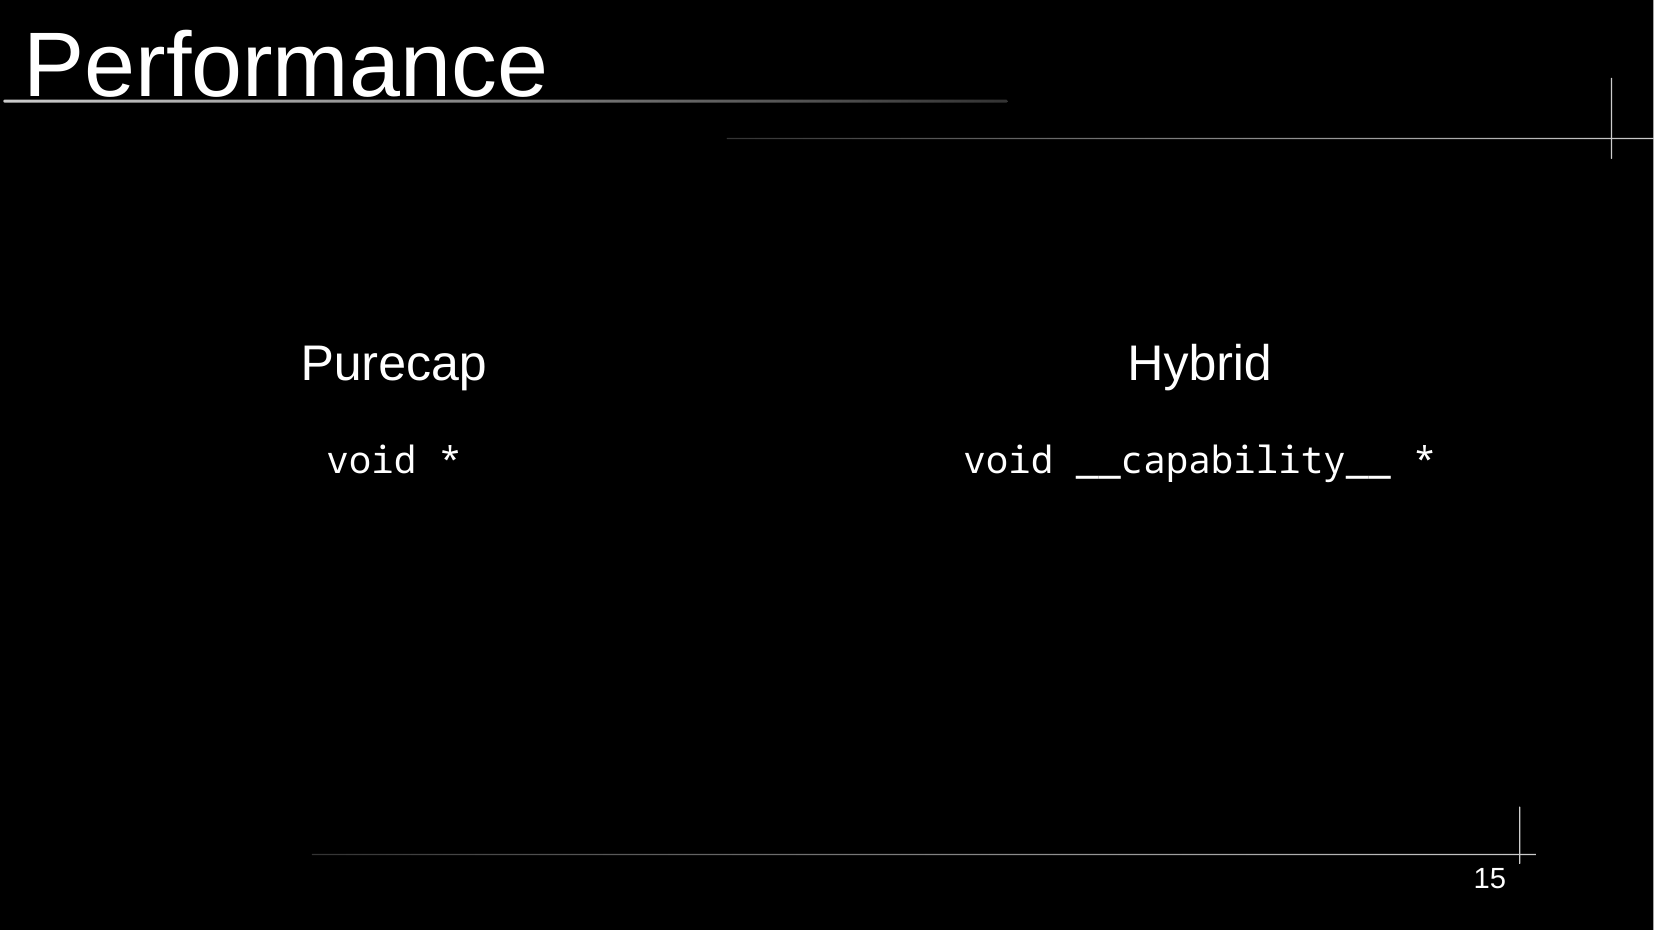

# Performance
Purecap
void *
Hybrid
void __capability__ *
15